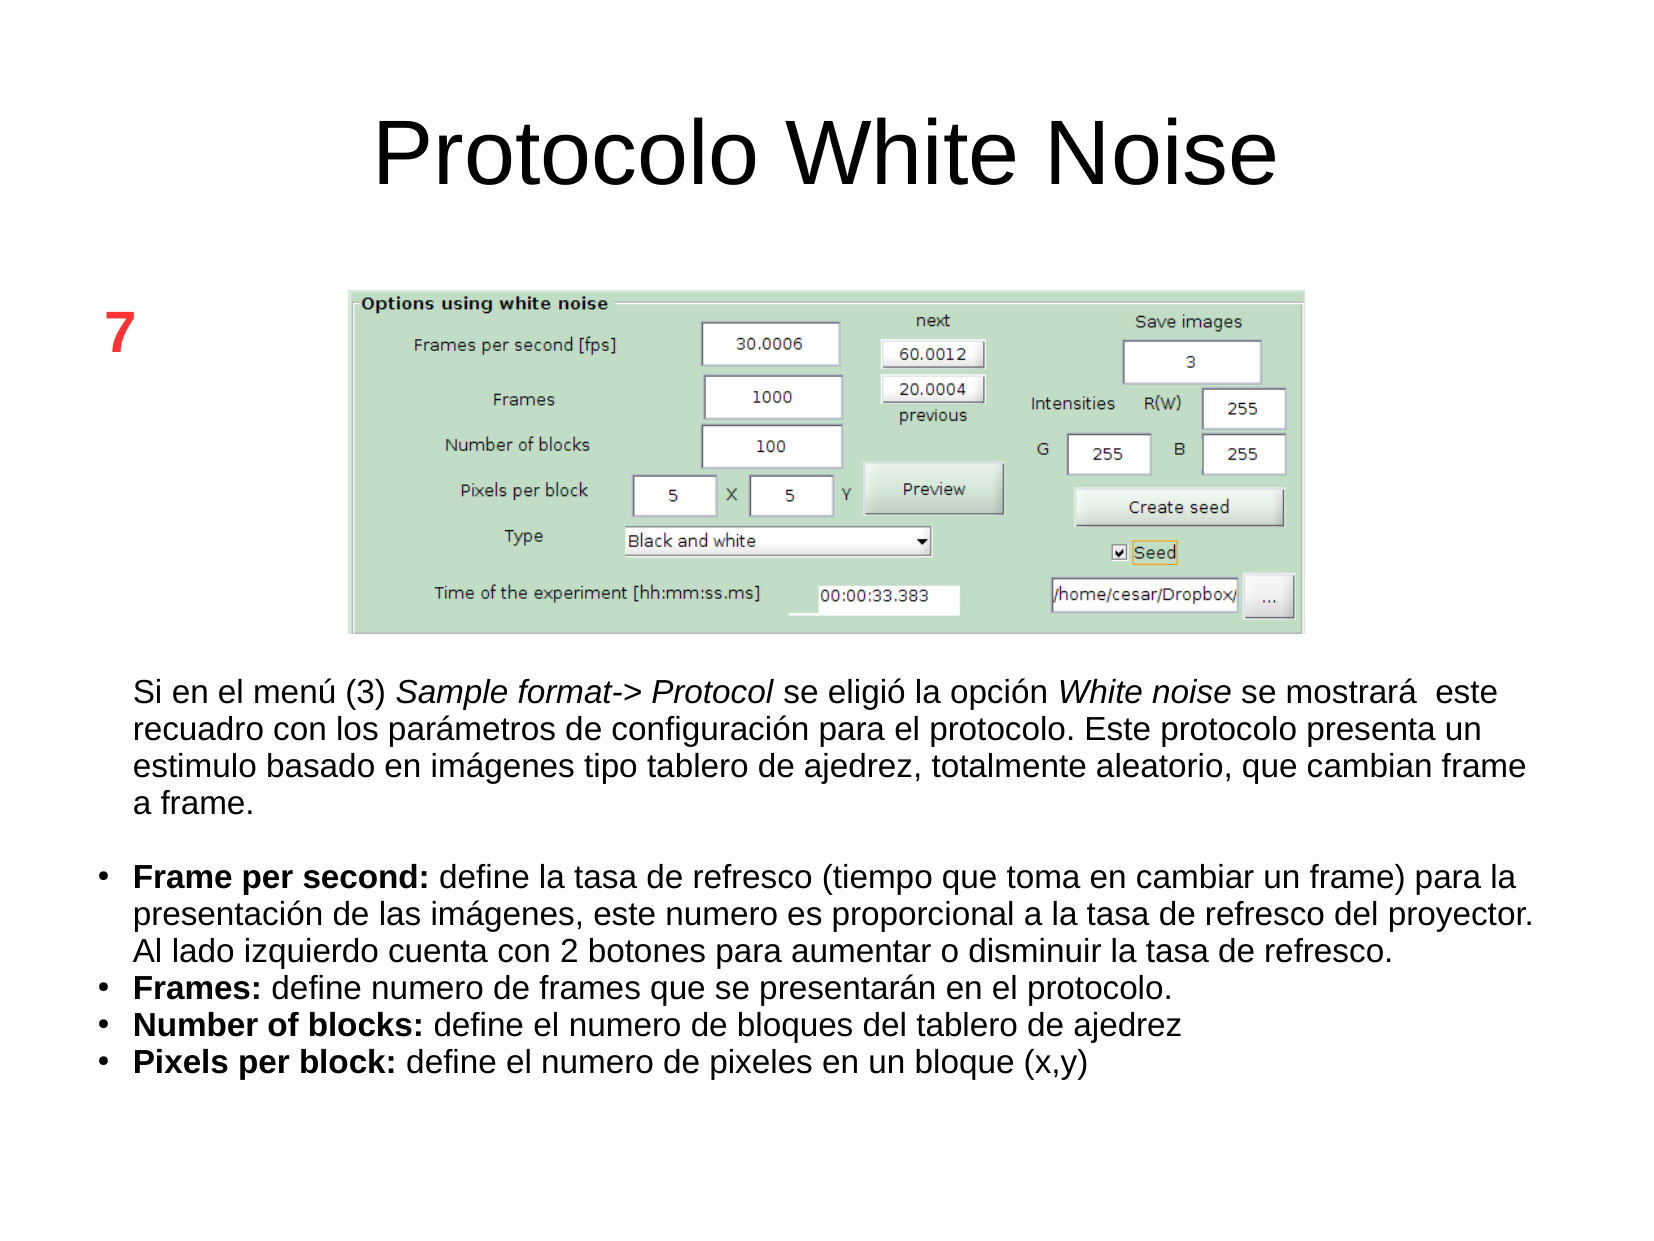

# Protocolo White Noise
7
Si en el menú (3) Sample format-> Protocol se eligió la opción White noise se mostrará este recuadro con los parámetros de configuración para el protocolo. Este protocolo presenta un estimulo basado en imágenes tipo tablero de ajedrez, totalmente aleatorio, que cambian frame a frame.
Frame per second: define la tasa de refresco (tiempo que toma en cambiar un frame) para la presentación de las imágenes, este numero es proporcional a la tasa de refresco del proyector. Al lado izquierdo cuenta con 2 botones para aumentar o disminuir la tasa de refresco.
Frames: define numero de frames que se presentarán en el protocolo.
Number of blocks: define el numero de bloques del tablero de ajedrez
Pixels per block: define el numero de pixeles en un bloque (x,y)